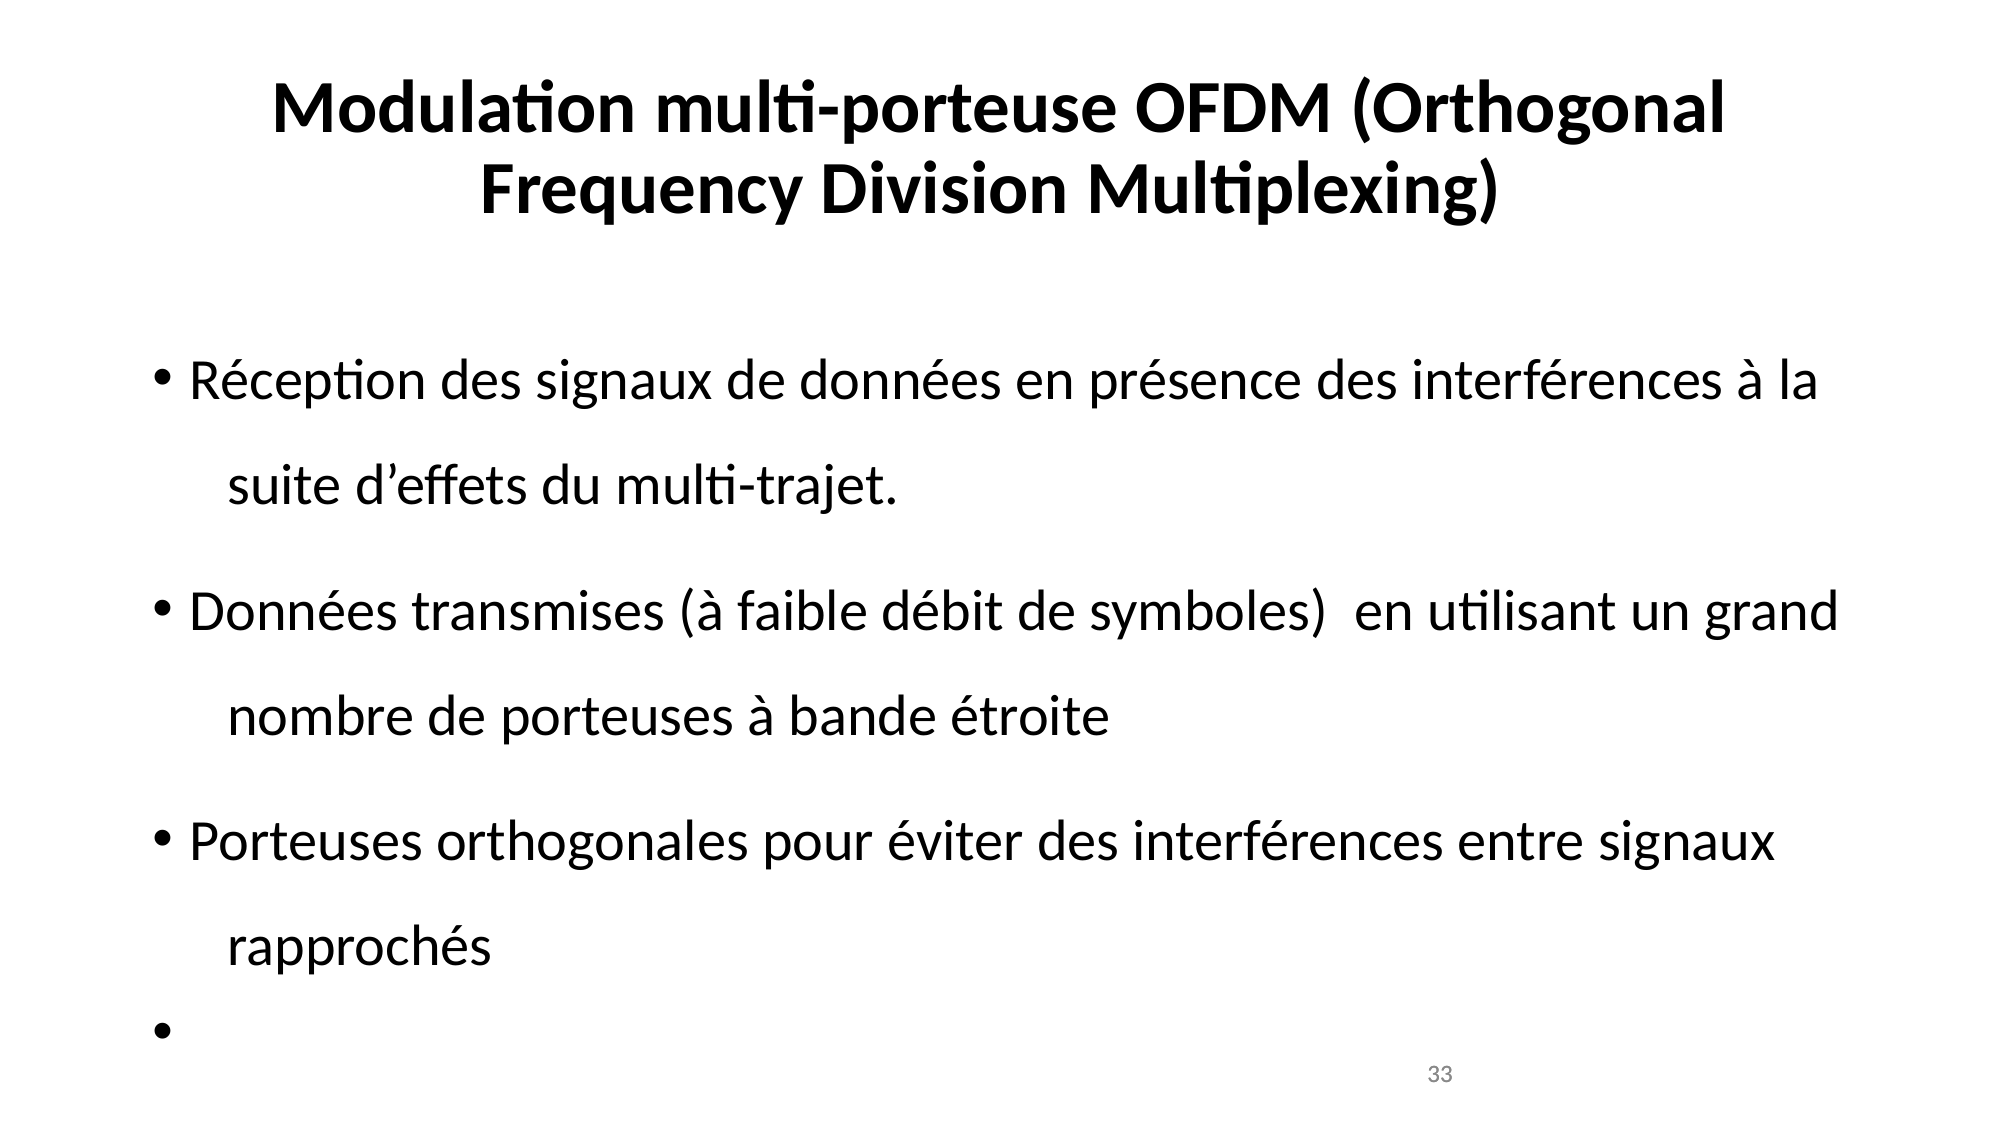

# Modulation multi-porteuse OFDM (Orthogonal Frequency Division Multiplexing)
Réception des signaux de données en présence des interférences à la suite d’effets du multi-trajet.
Données transmises (à faible débit de symboles) en utilisant un grand nombre de porteuses à bande étroite
Porteuses orthogonales pour éviter des interférences entre signaux rapprochés